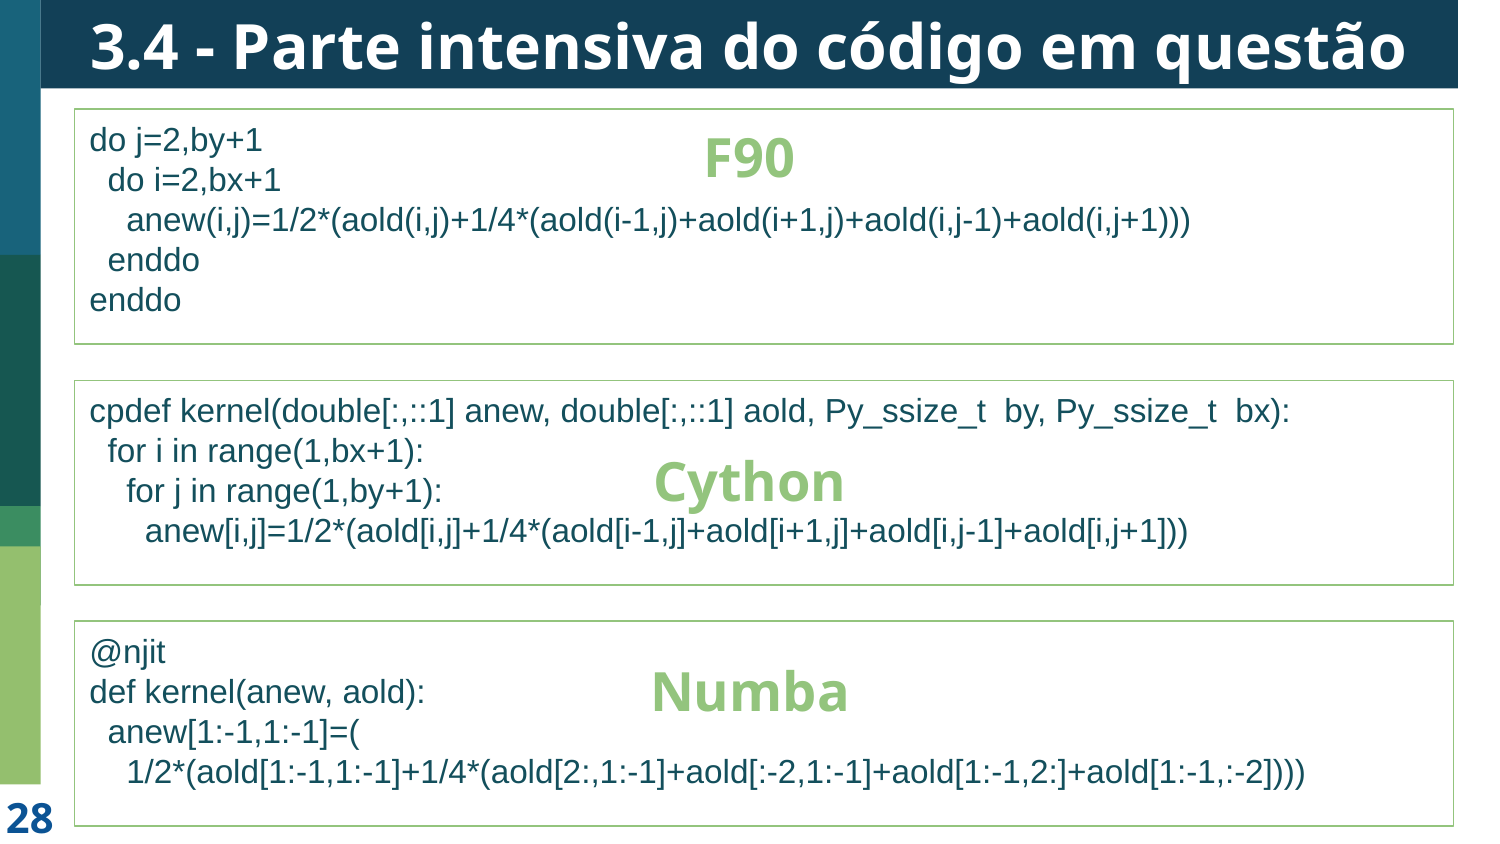

# 3.4 - Parte intensiva do código em questão
do j=2,by+1
 do i=2,bx+1
 anew(i,j)=1/2*(aold(i,j)+1/4*(aold(i-1,j)+aold(i+1,j)+aold(i,j-1)+aold(i,j+1)))
 enddo
enddo
F90
cpdef kernel(double[:,::1] anew, double[:,::1] aold, Py_ssize_t by, Py_ssize_t bx):
 for i in range(1,bx+1):
 for j in range(1,by+1):
 anew[i,j]=1/2*(aold[i,j]+1/4*(aold[i-1,j]+aold[i+1,j]+aold[i,j-1]+aold[i,j+1]))
Cython
@njit
def kernel(anew, aold):
 anew[1:-1,1:-1]=(
 1/2*(aold[1:-1,1:-1]+1/4*(aold[2:,1:-1]+aold[:-2,1:-1]+aold[1:-1,2:]+aold[1:-1,:-2])))
Numba